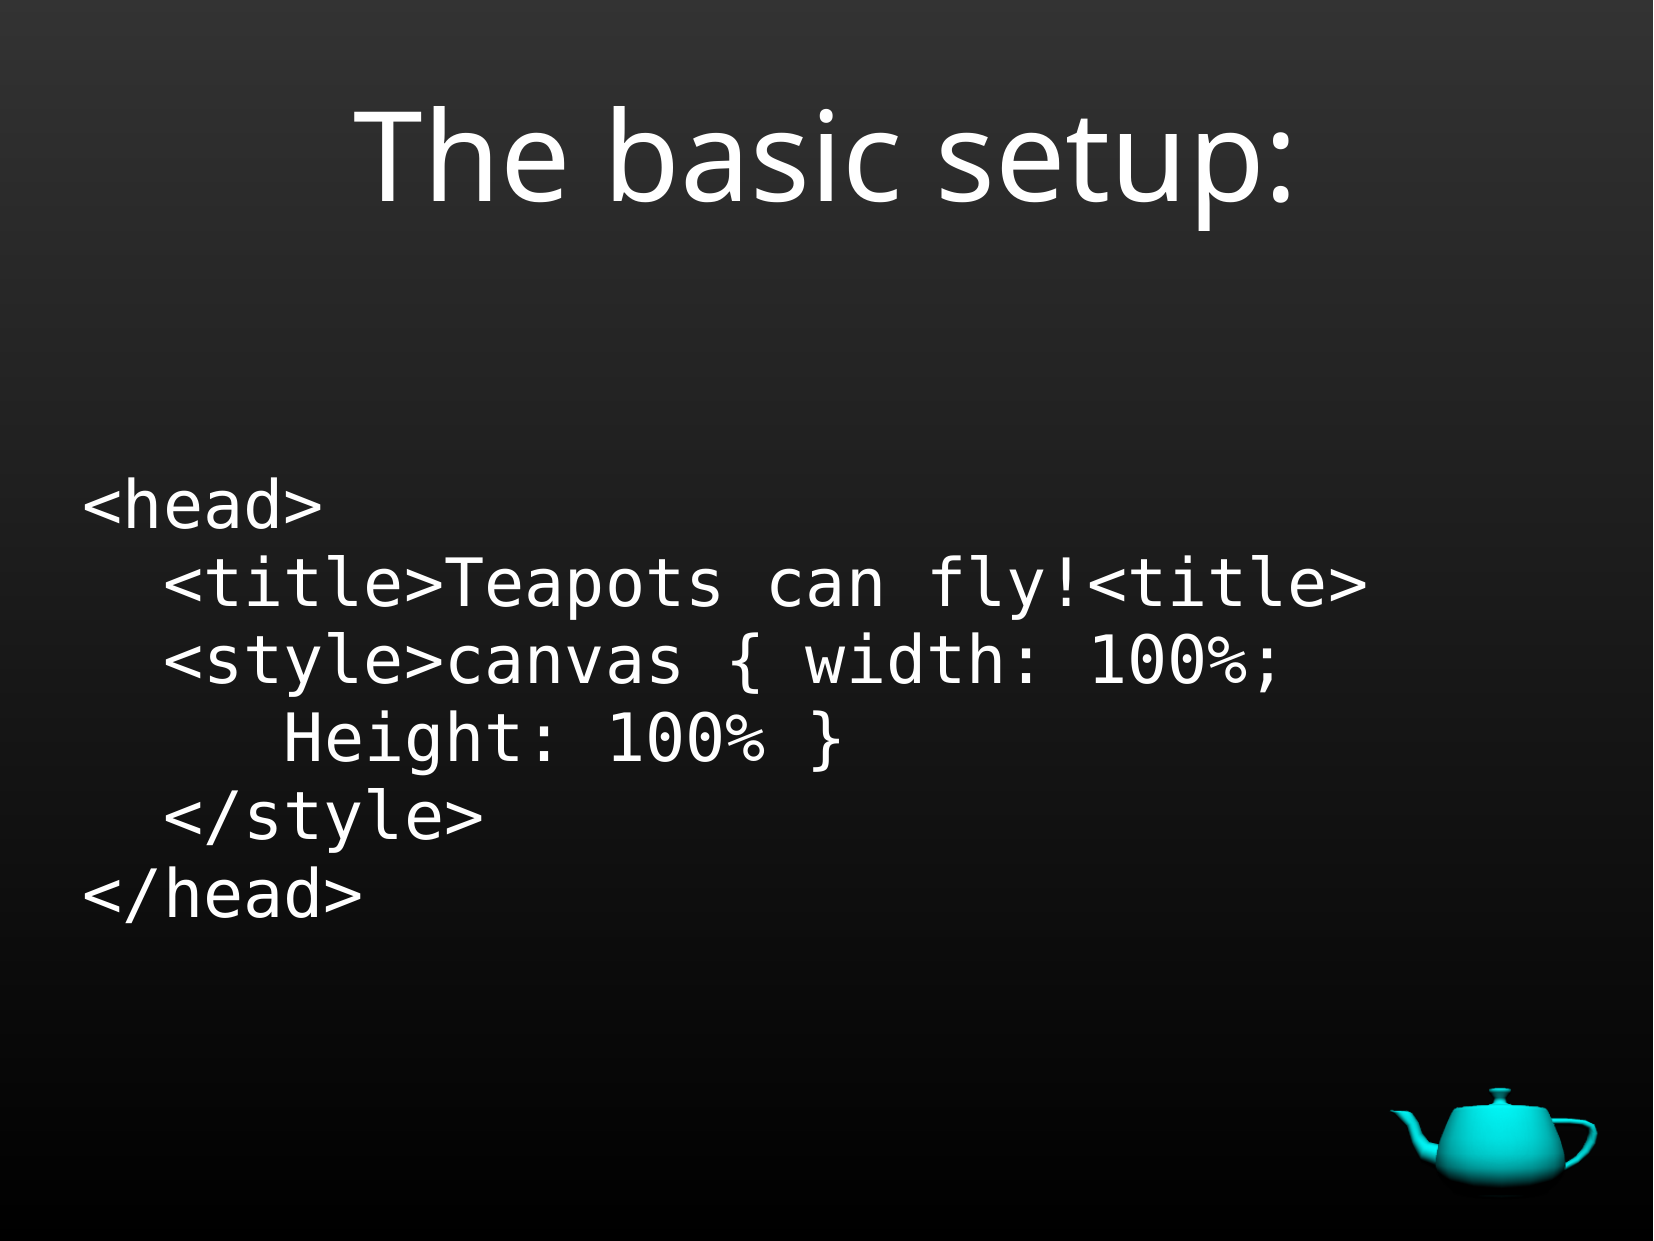

# The basic setup:
<head>
 <title>Teapots can fly!<title>
 <style>canvas { width: 100%;
 Height: 100% }
 </style>
</head>